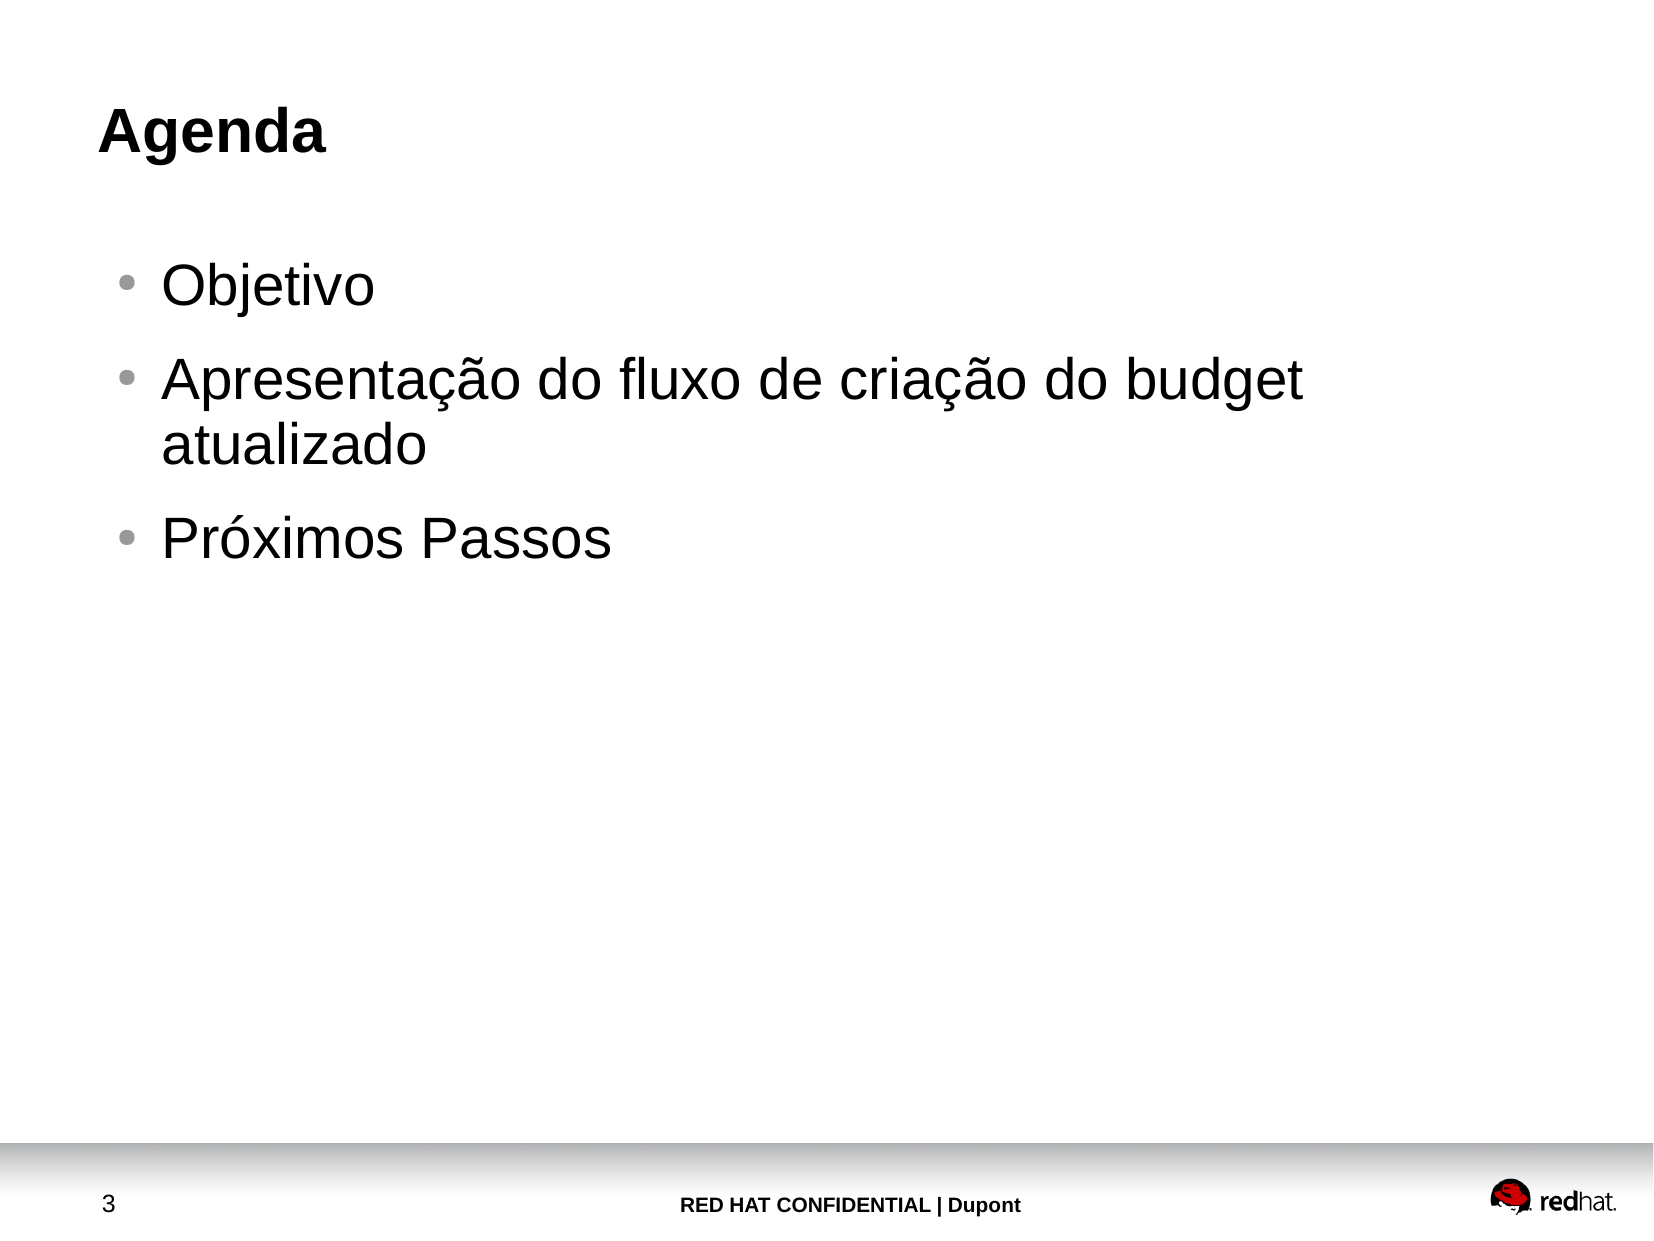

Agenda
Objetivo
Apresentação do fluxo de criação do budget atualizado
Próximos Passos